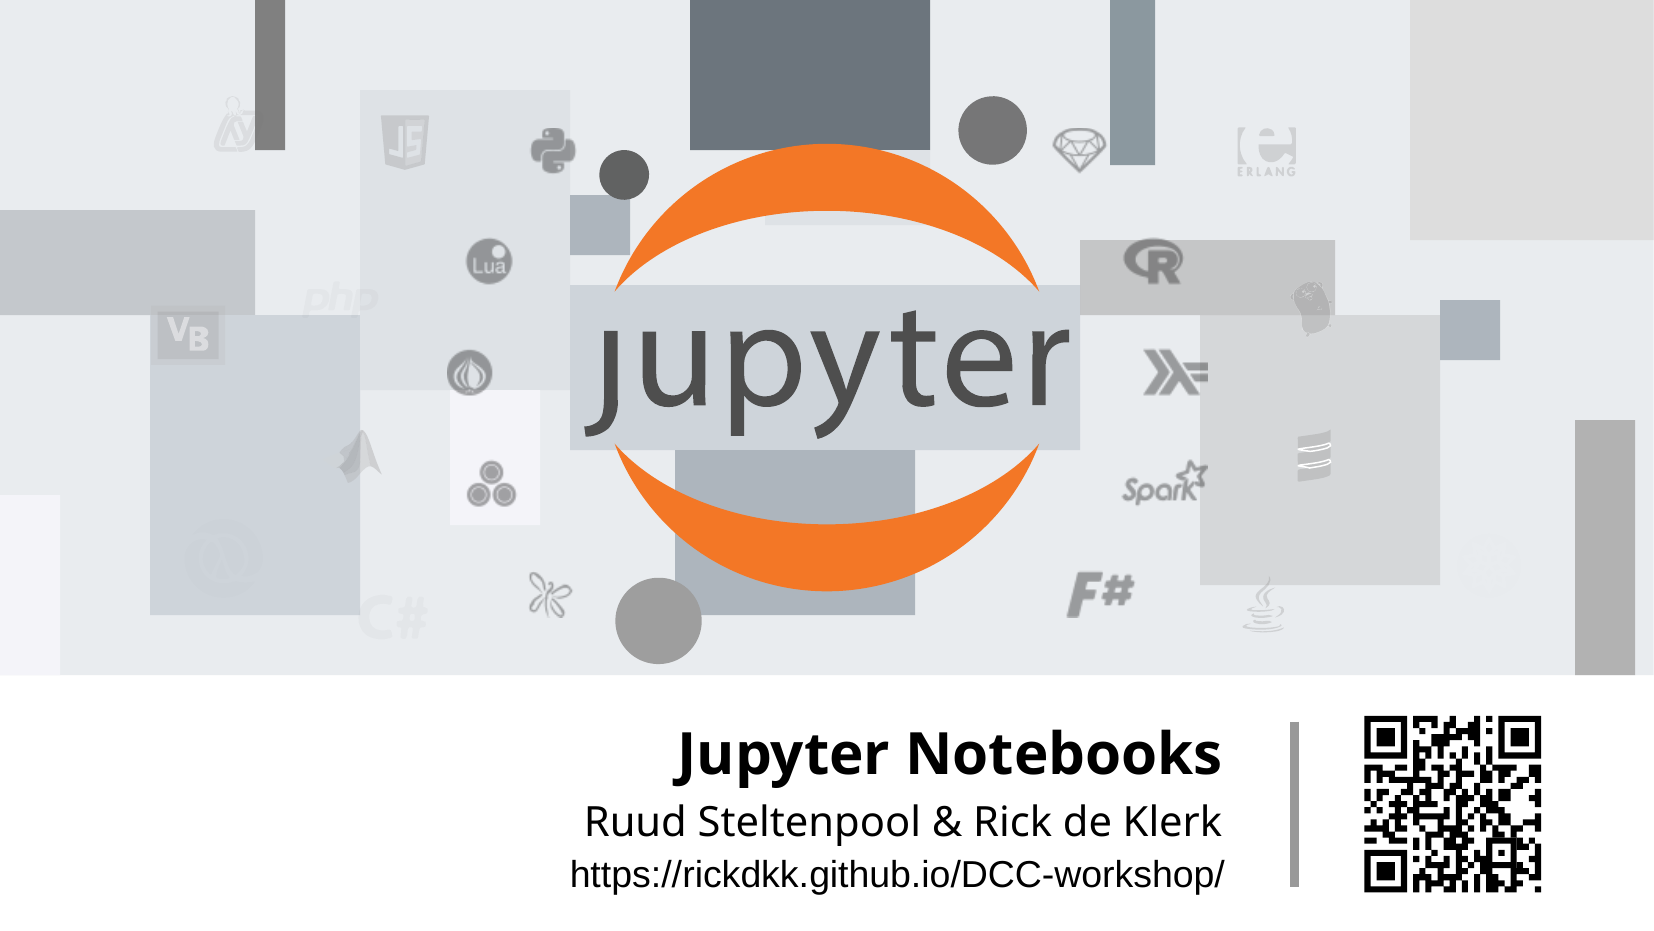

Jupyter Notebooks
Ruud Steltenpool & Rick de Klerk
https://rickdkk.github.io/DCC-workshop/